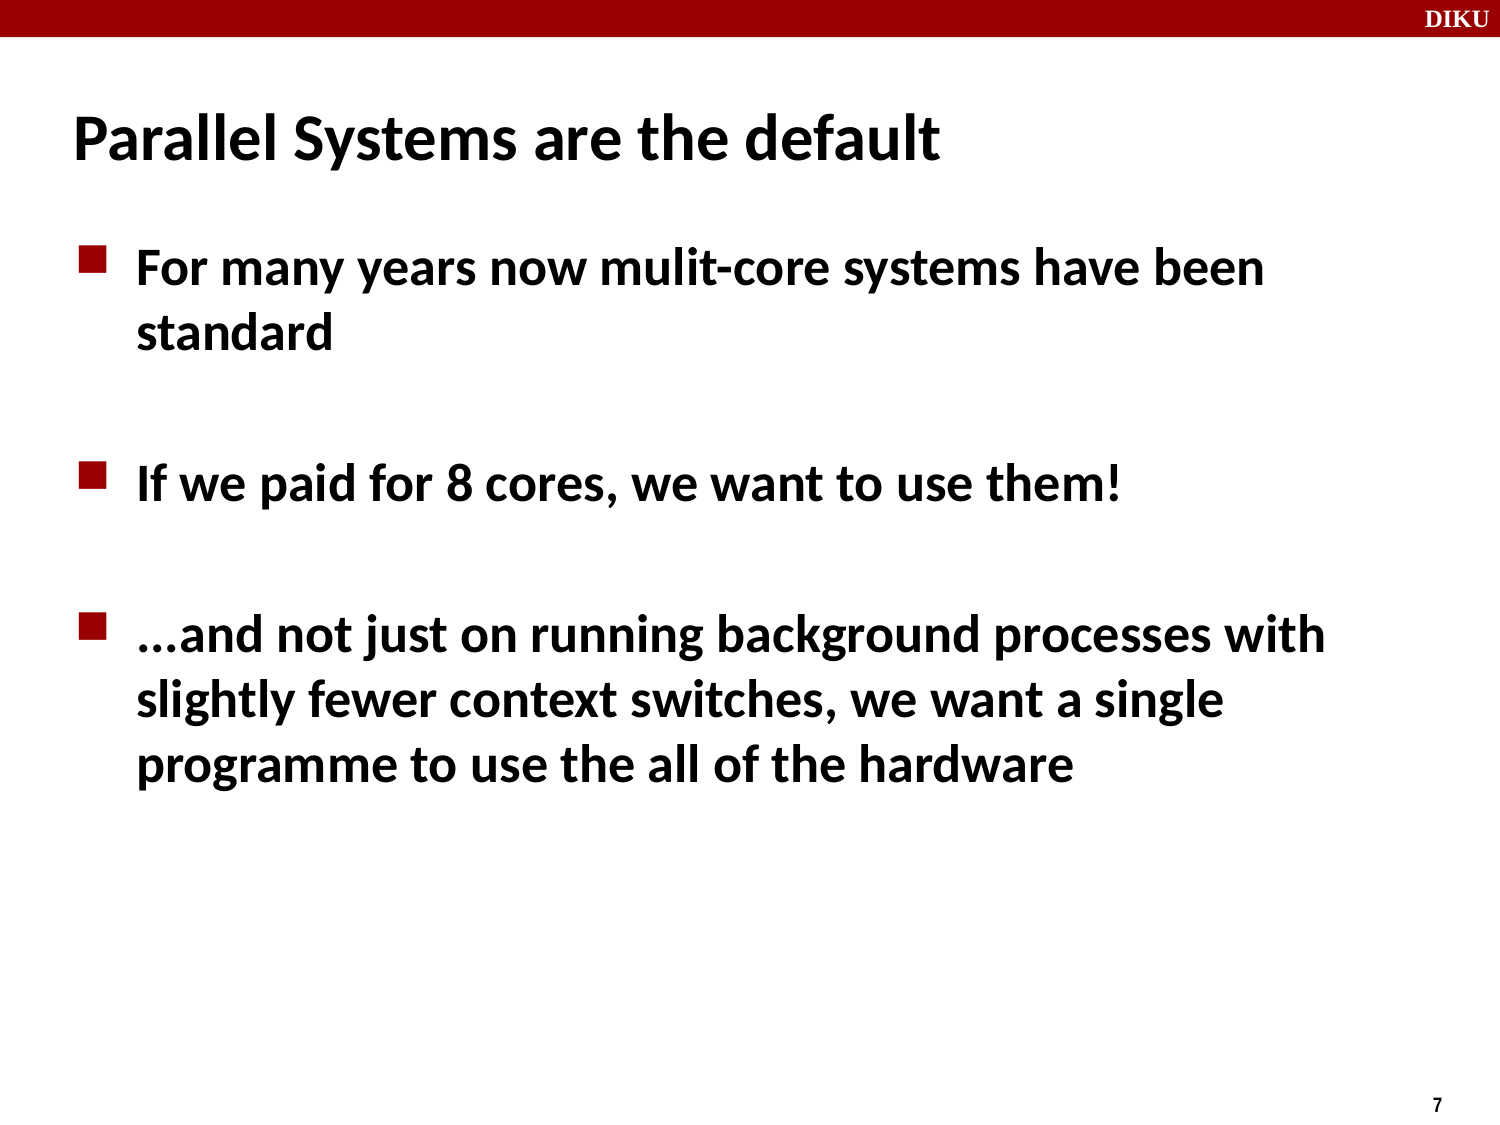

Parallel Systems are the default
For many years now mulit-core systems have been standard
If we paid for 8 cores, we want to use them!
...and not just on running background processes with slightly fewer context switches, we want a single programme to use the all of the hardware